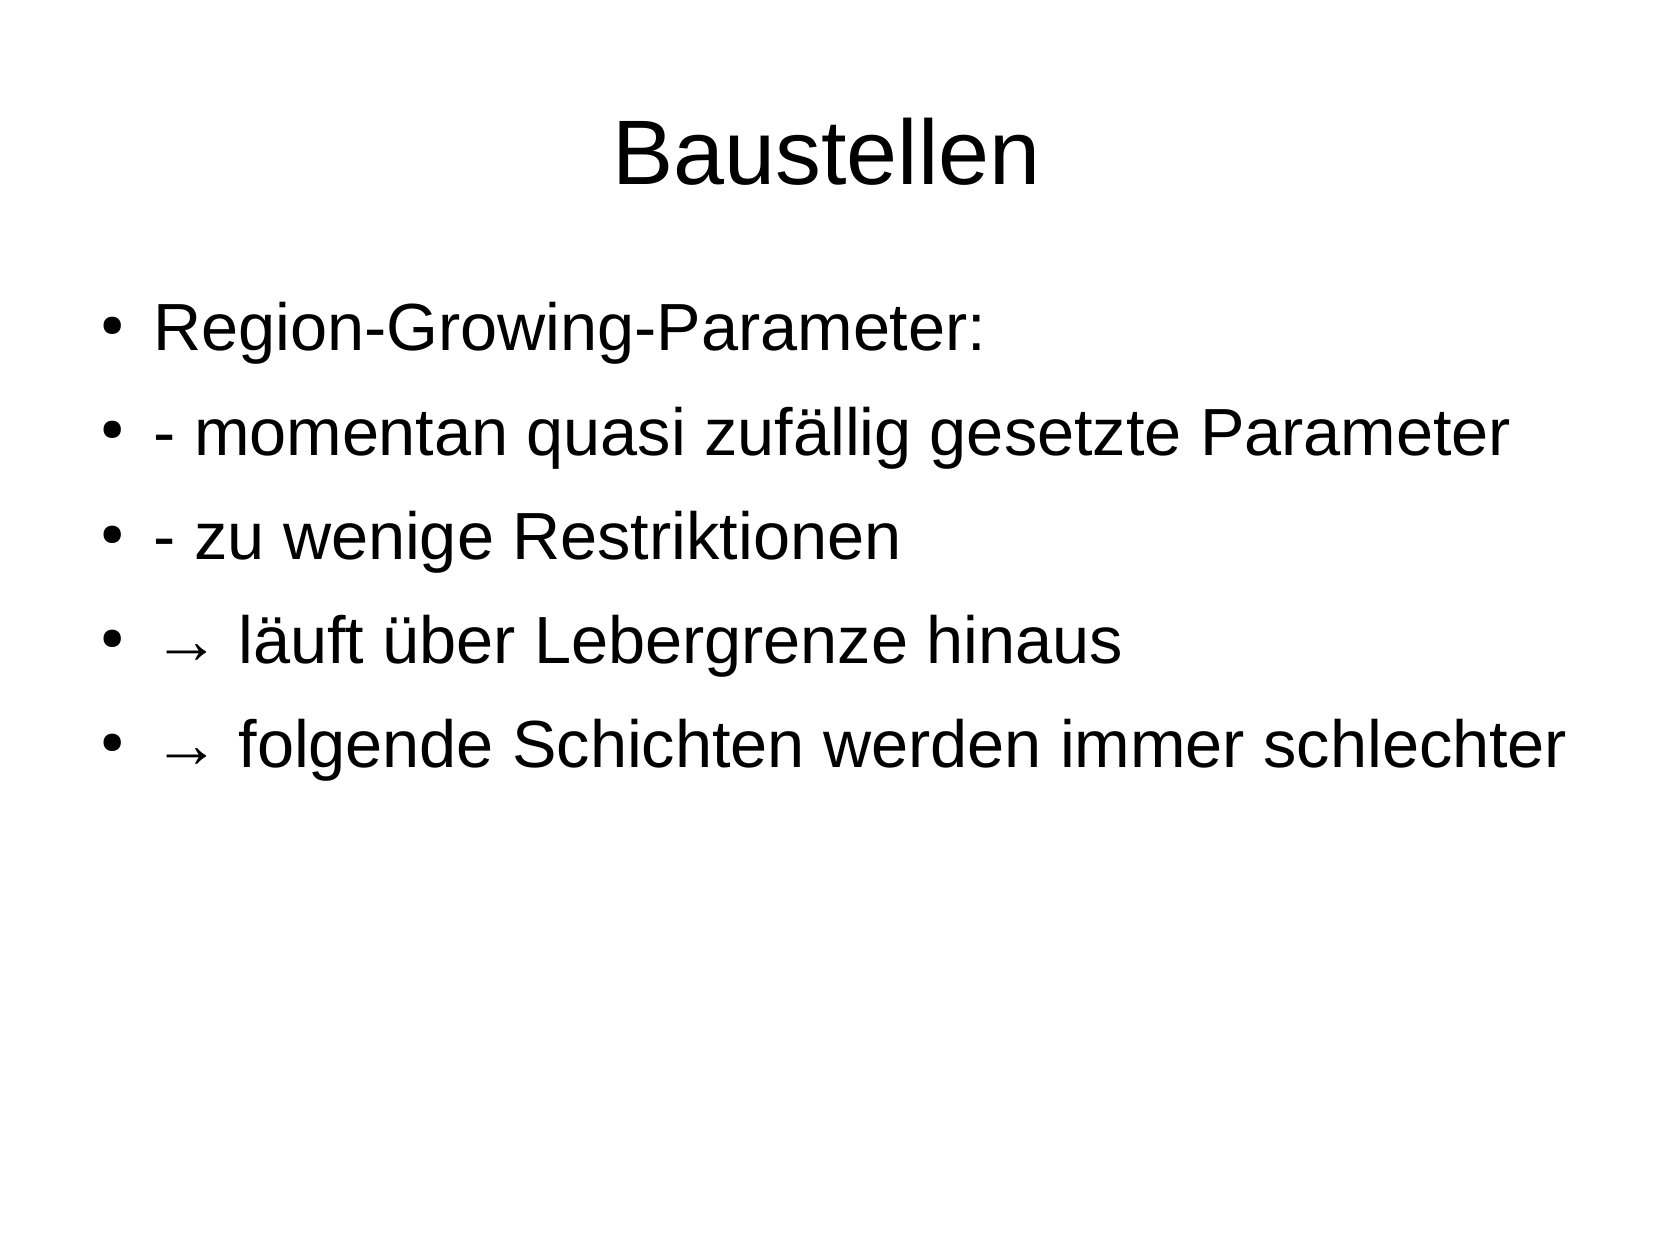

# Baustellen
Region-Growing-Parameter:
- momentan quasi zufällig gesetzte Parameter
- zu wenige Restriktionen
→ läuft über Lebergrenze hinaus
→ folgende Schichten werden immer schlechter